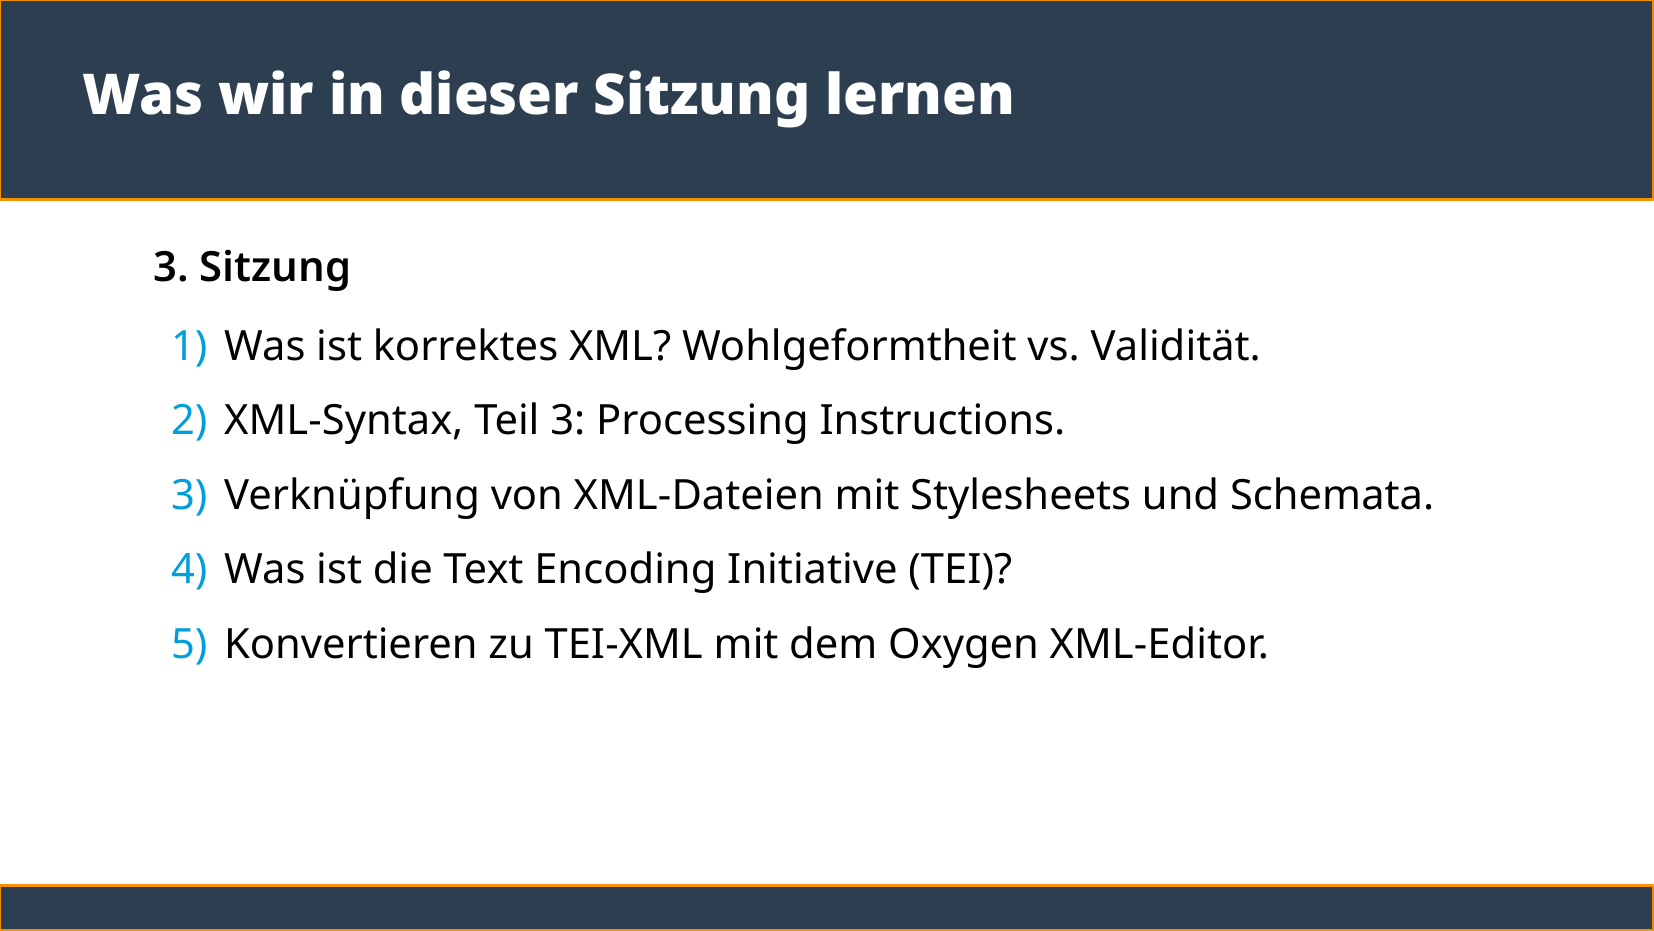

# Was wir in dieser Sitzung lernen
3. Sitzung
Was ist korrektes XML? Wohlgeformtheit vs. Validität.
XML-Syntax, Teil 3: Processing Instructions.
Verknüpfung von XML-Dateien mit Stylesheets und Schemata.
Was ist die Text Encoding Initiative (TEI)?
Konvertieren zu TEI-XML mit dem Oxygen XML-Editor.